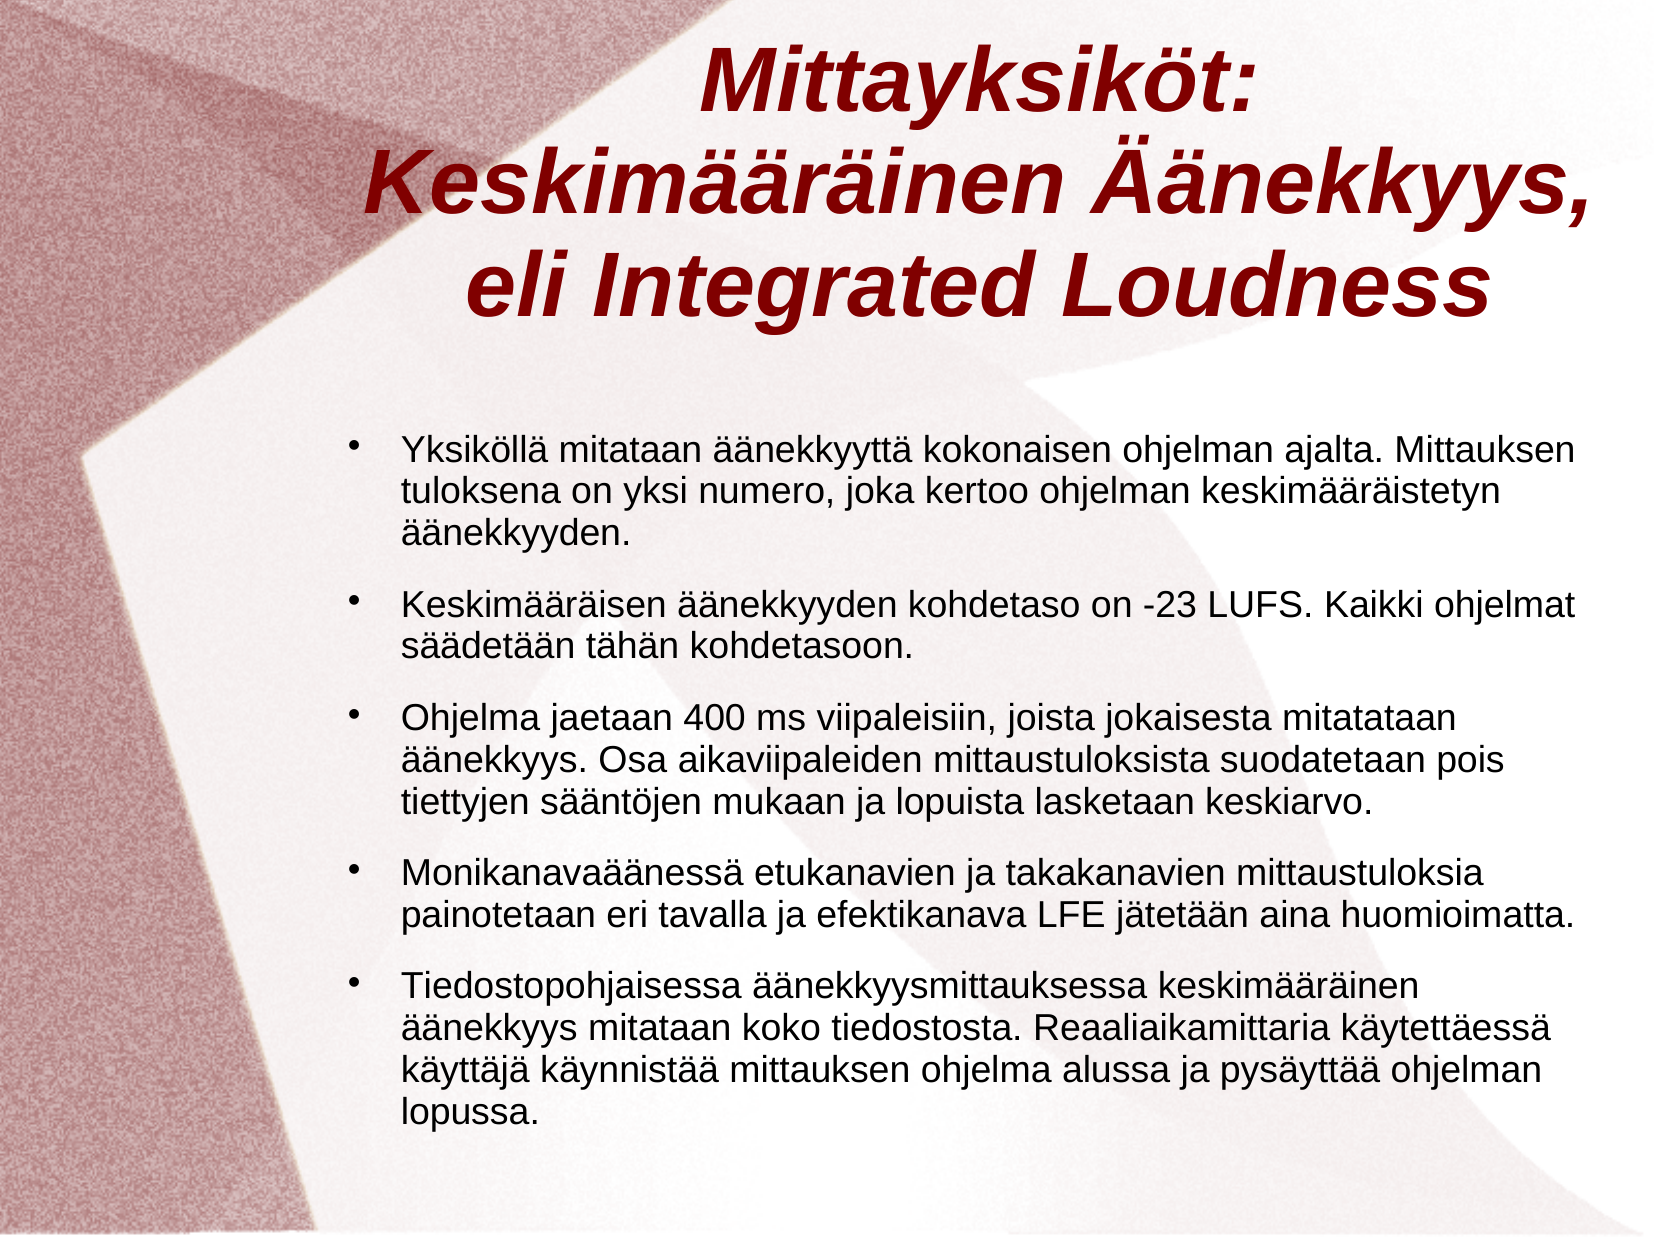

# Mittayksiköt: Keskimääräinen Äänekkyys, eli Integrated Loudness
Yksiköllä mitataan äänekkyyttä kokonaisen ohjelman ajalta. Mittauksen tuloksena on yksi numero, joka kertoo ohjelman keskimääräistetyn äänekkyyden.
Keskimääräisen äänekkyyden kohdetaso on -23 LUFS. Kaikki ohjelmat säädetään tähän kohdetasoon.
Ohjelma jaetaan 400 ms viipaleisiin, joista jokaisesta mitatataan äänekkyys. Osa aikaviipaleiden mittaustuloksista suodatetaan pois tiettyjen sääntöjen mukaan ja lopuista lasketaan keskiarvo.
Monikanavaäänessä etukanavien ja takakanavien mittaustuloksia painotetaan eri tavalla ja efektikanava LFE jätetään aina huomioimatta.
Tiedostopohjaisessa äänekkyysmittauksessa keskimääräinen äänekkyys mitataan koko tiedostosta. Reaaliaikamittaria käytettäessä käyttäjä käynnistää mittauksen ohjelma alussa ja pysäyttää ohjelman lopussa.